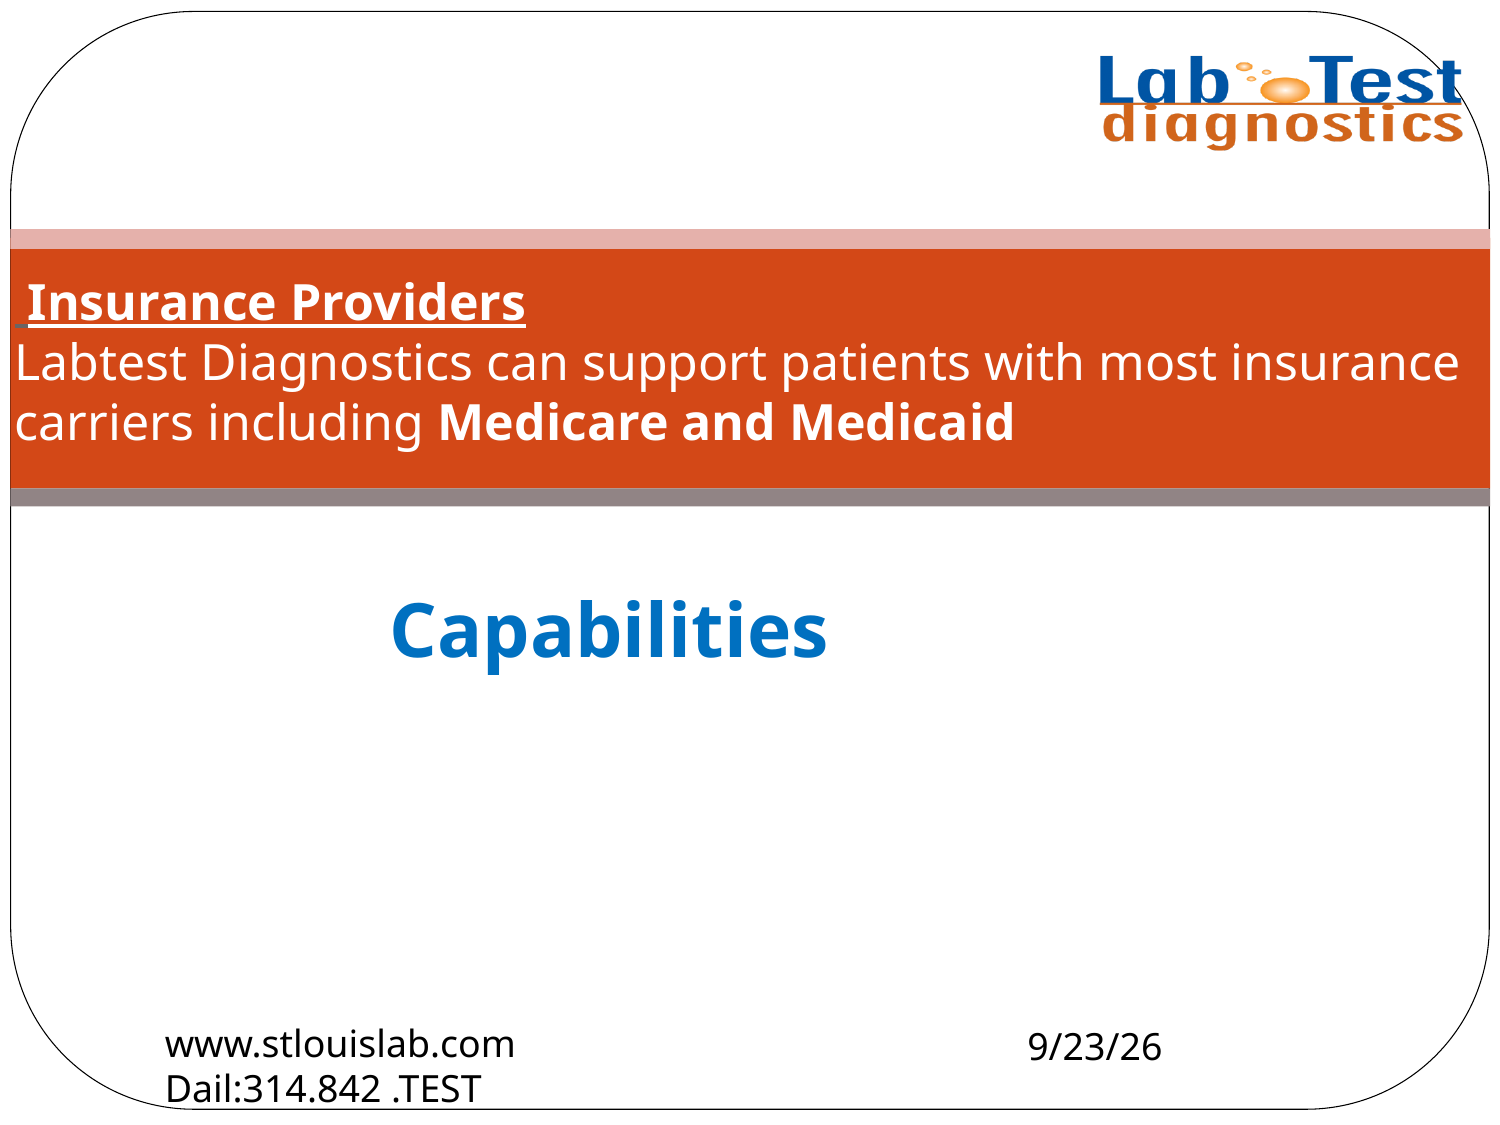

Capabilities
# Insurance Providers
Labtest Diagnostics can support patients with most insurance carriers including Medicare and Medicaid
Special Discounted Rates
Special discounted rates for un-insured and cash patients.
This will provide some help to
patients in these tough economic times.
www.stlouislab.com Dail:314.842 .TEST